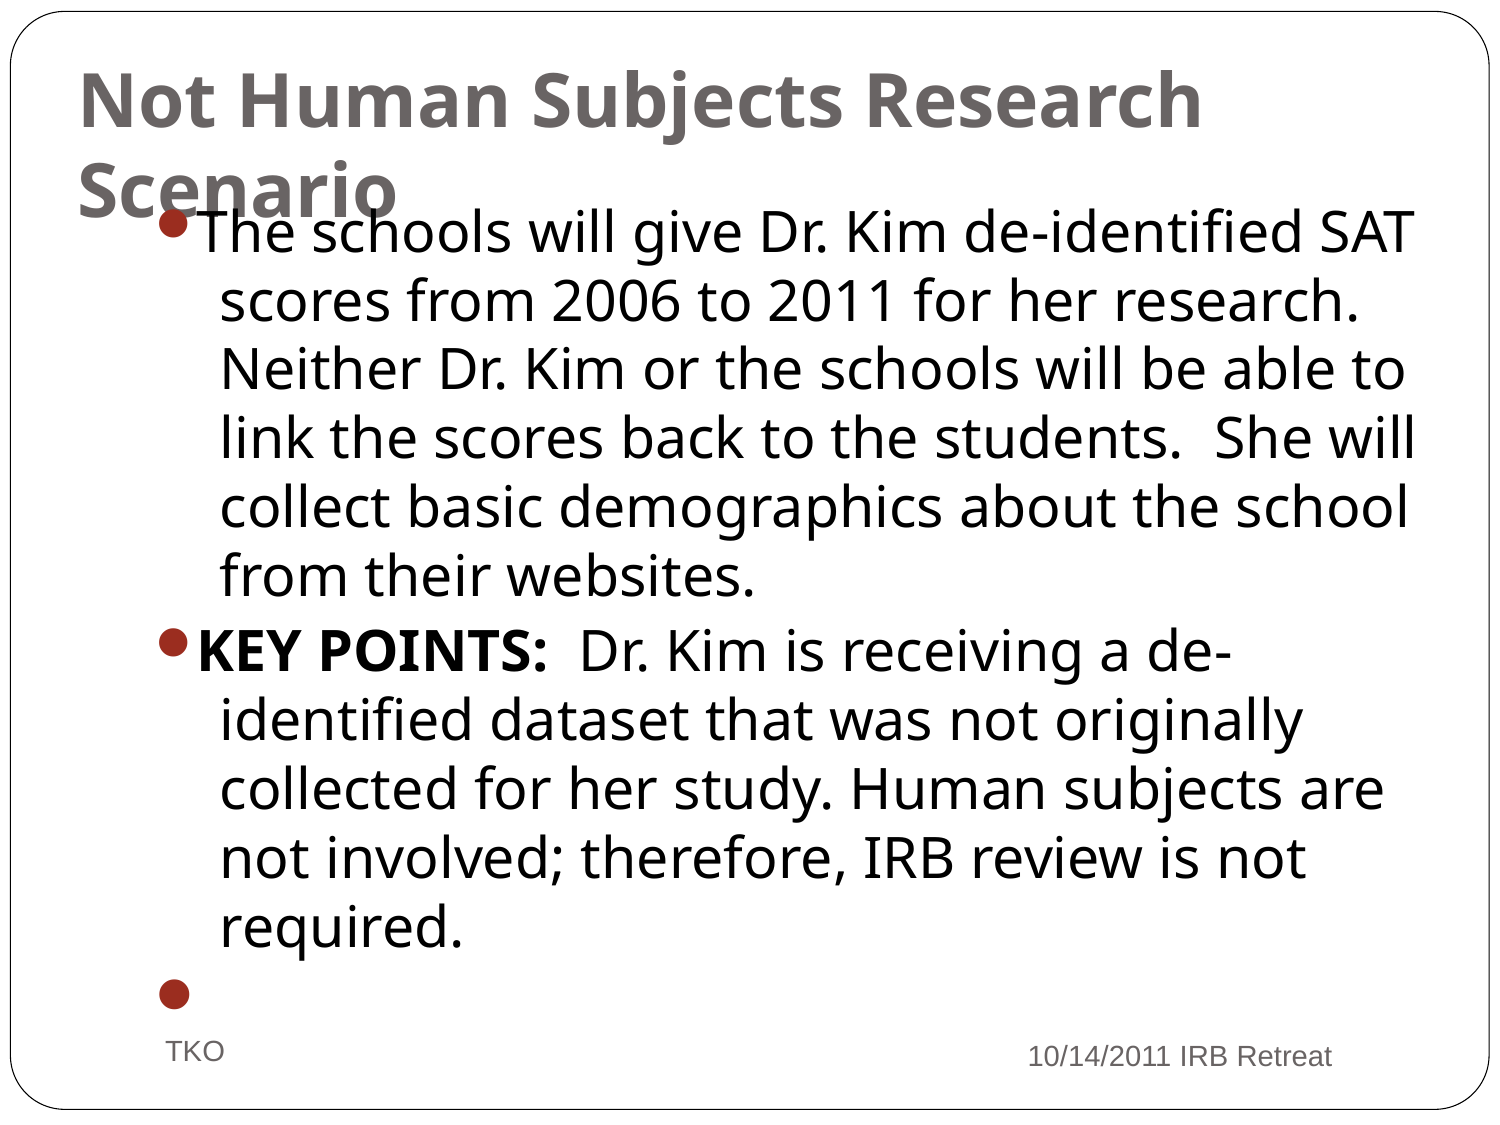

# Not Human Subjects Research Scenario
The schools will give Dr. Kim de-identified SAT scores from 2006 to 2011 for her research. Neither Dr. Kim or the schools will be able to link the scores back to the students. She will collect basic demographics about the school from their websites.
KEY POINTS: Dr. Kim is receiving a de-identified dataset that was not originally collected for her study. Human subjects are not involved; therefore, IRB review is not required.
TKO
10/14/2011 IRB Retreat